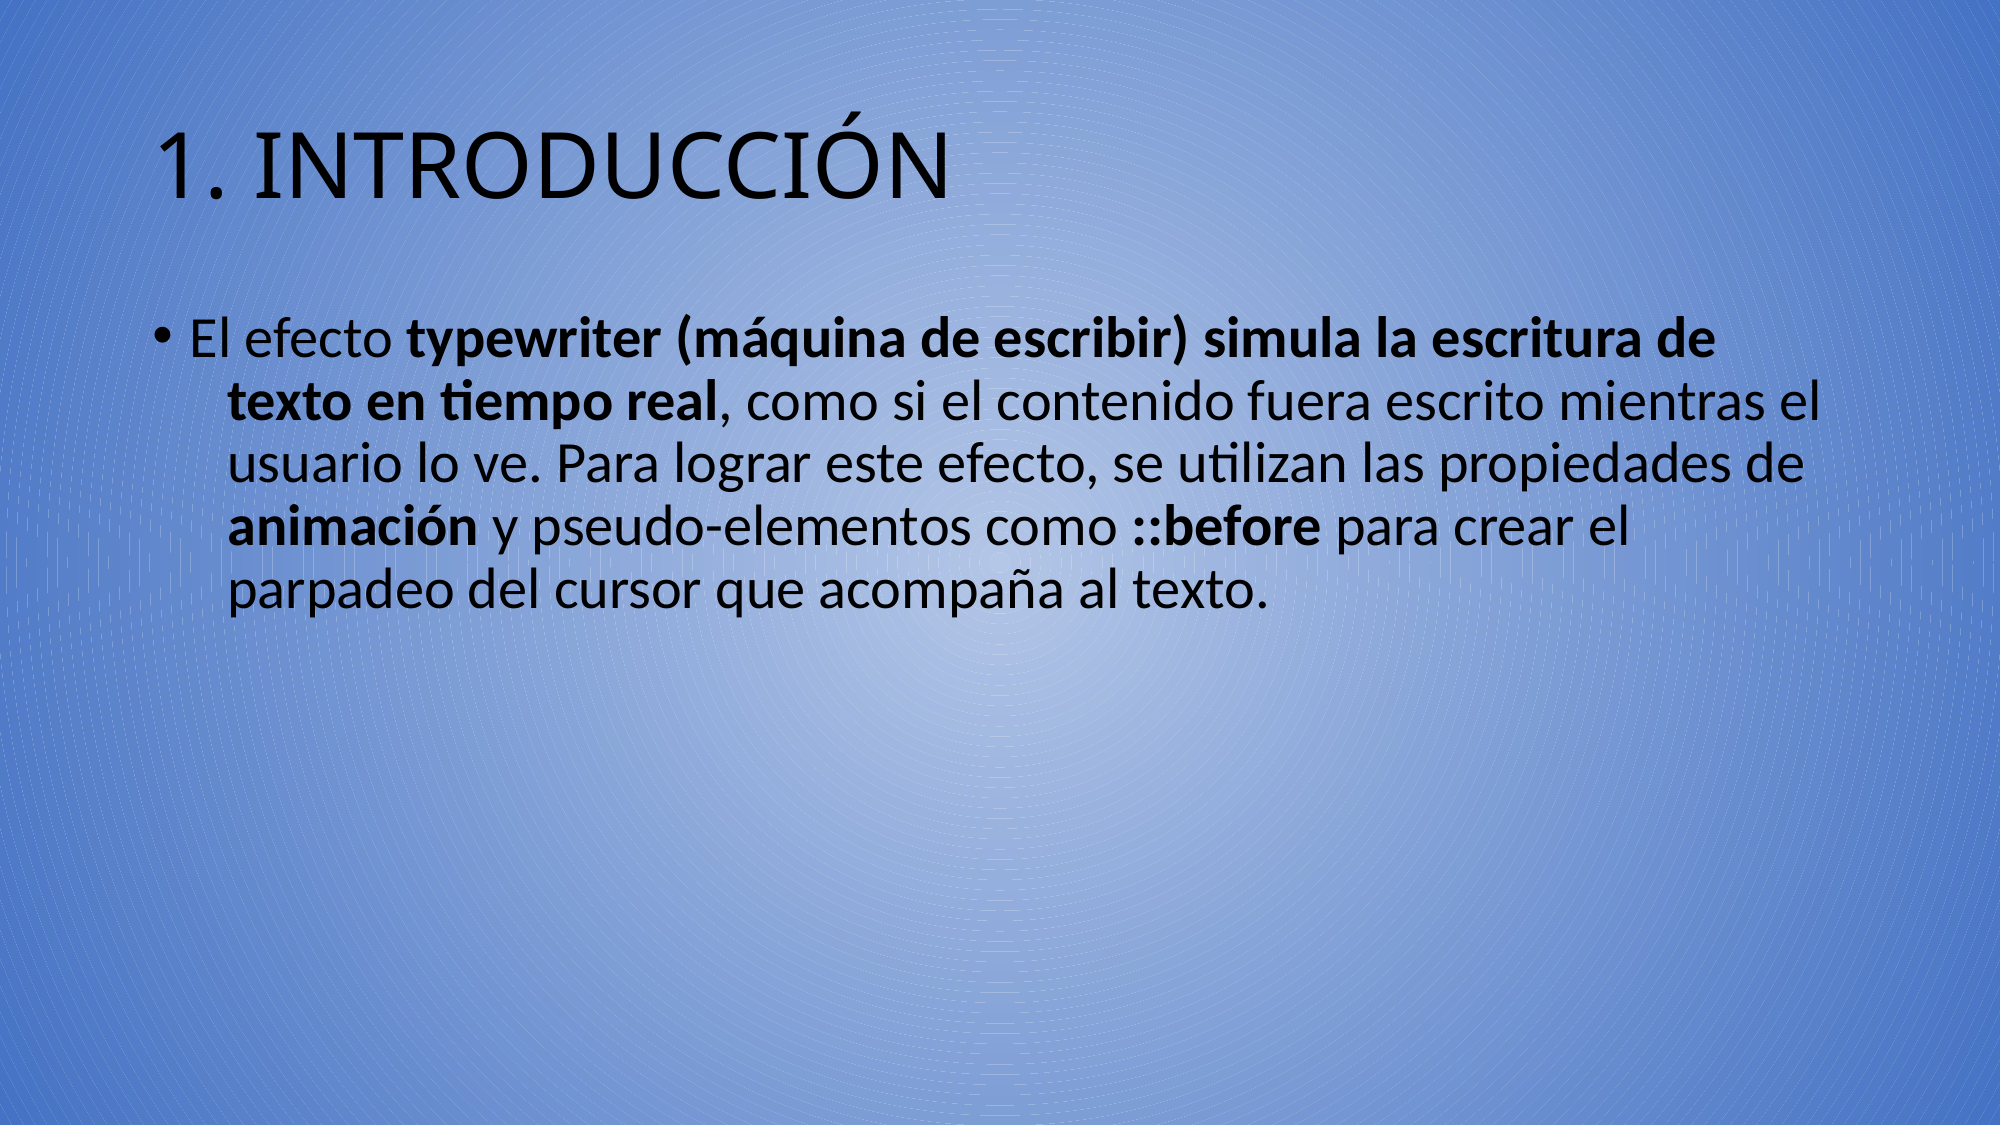

# 1. INTRODUCCIÓN
El efecto typewriter (máquina de escribir) simula la escritura de texto en tiempo real, como si el contenido fuera escrito mientras el usuario lo ve. Para lograr este efecto, se utilizan las propiedades de animación y pseudo-elementos como ::before para crear el parpadeo del cursor que acompaña al texto.